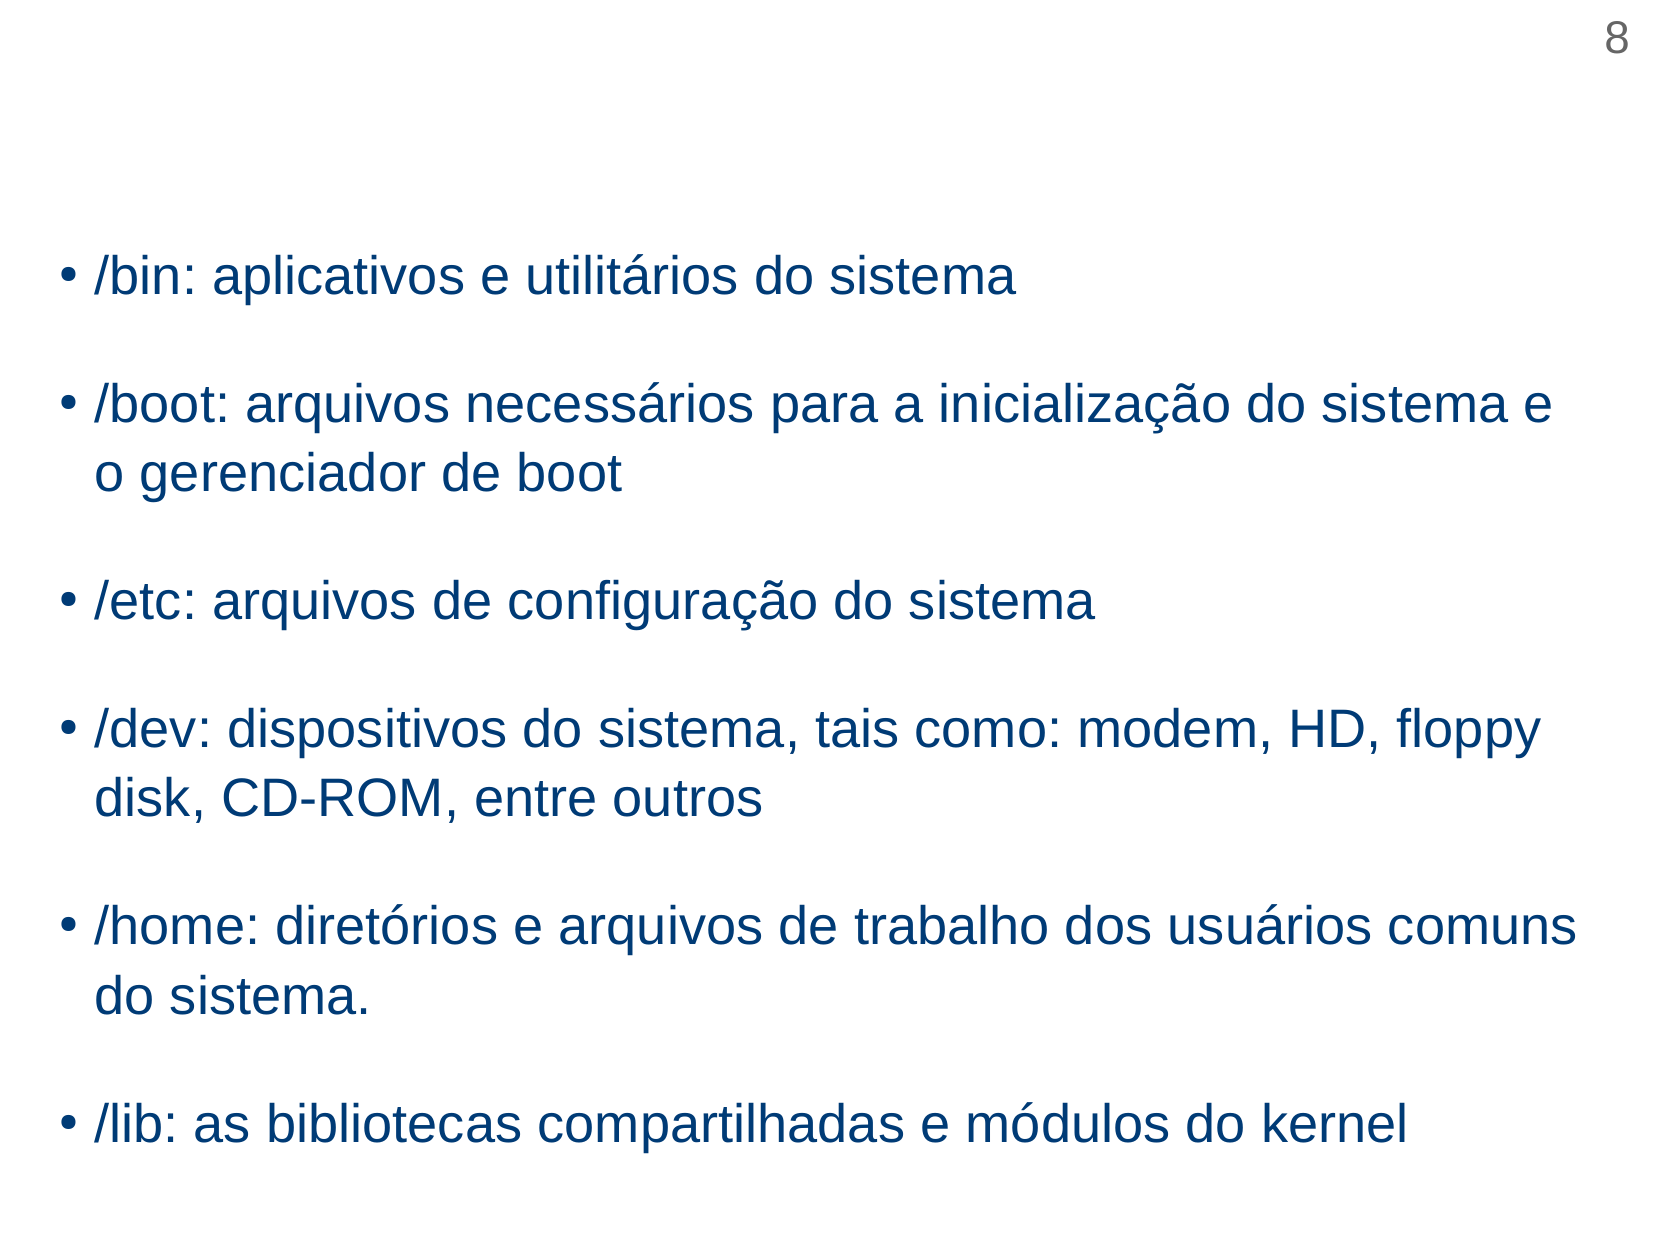

8
#
/bin: aplicativos e utilitários do sistema
/boot: arquivos necessários para a inicialização do sistema e o gerenciador de boot
/etc: arquivos de configuração do sistema
/dev: dispositivos do sistema, tais como: modem, HD, floppy disk, CD-ROM, entre outros
/home: diretórios e arquivos de trabalho dos usuários comuns do sistema.
/lib: as bibliotecas compartilhadas e módulos do kernel